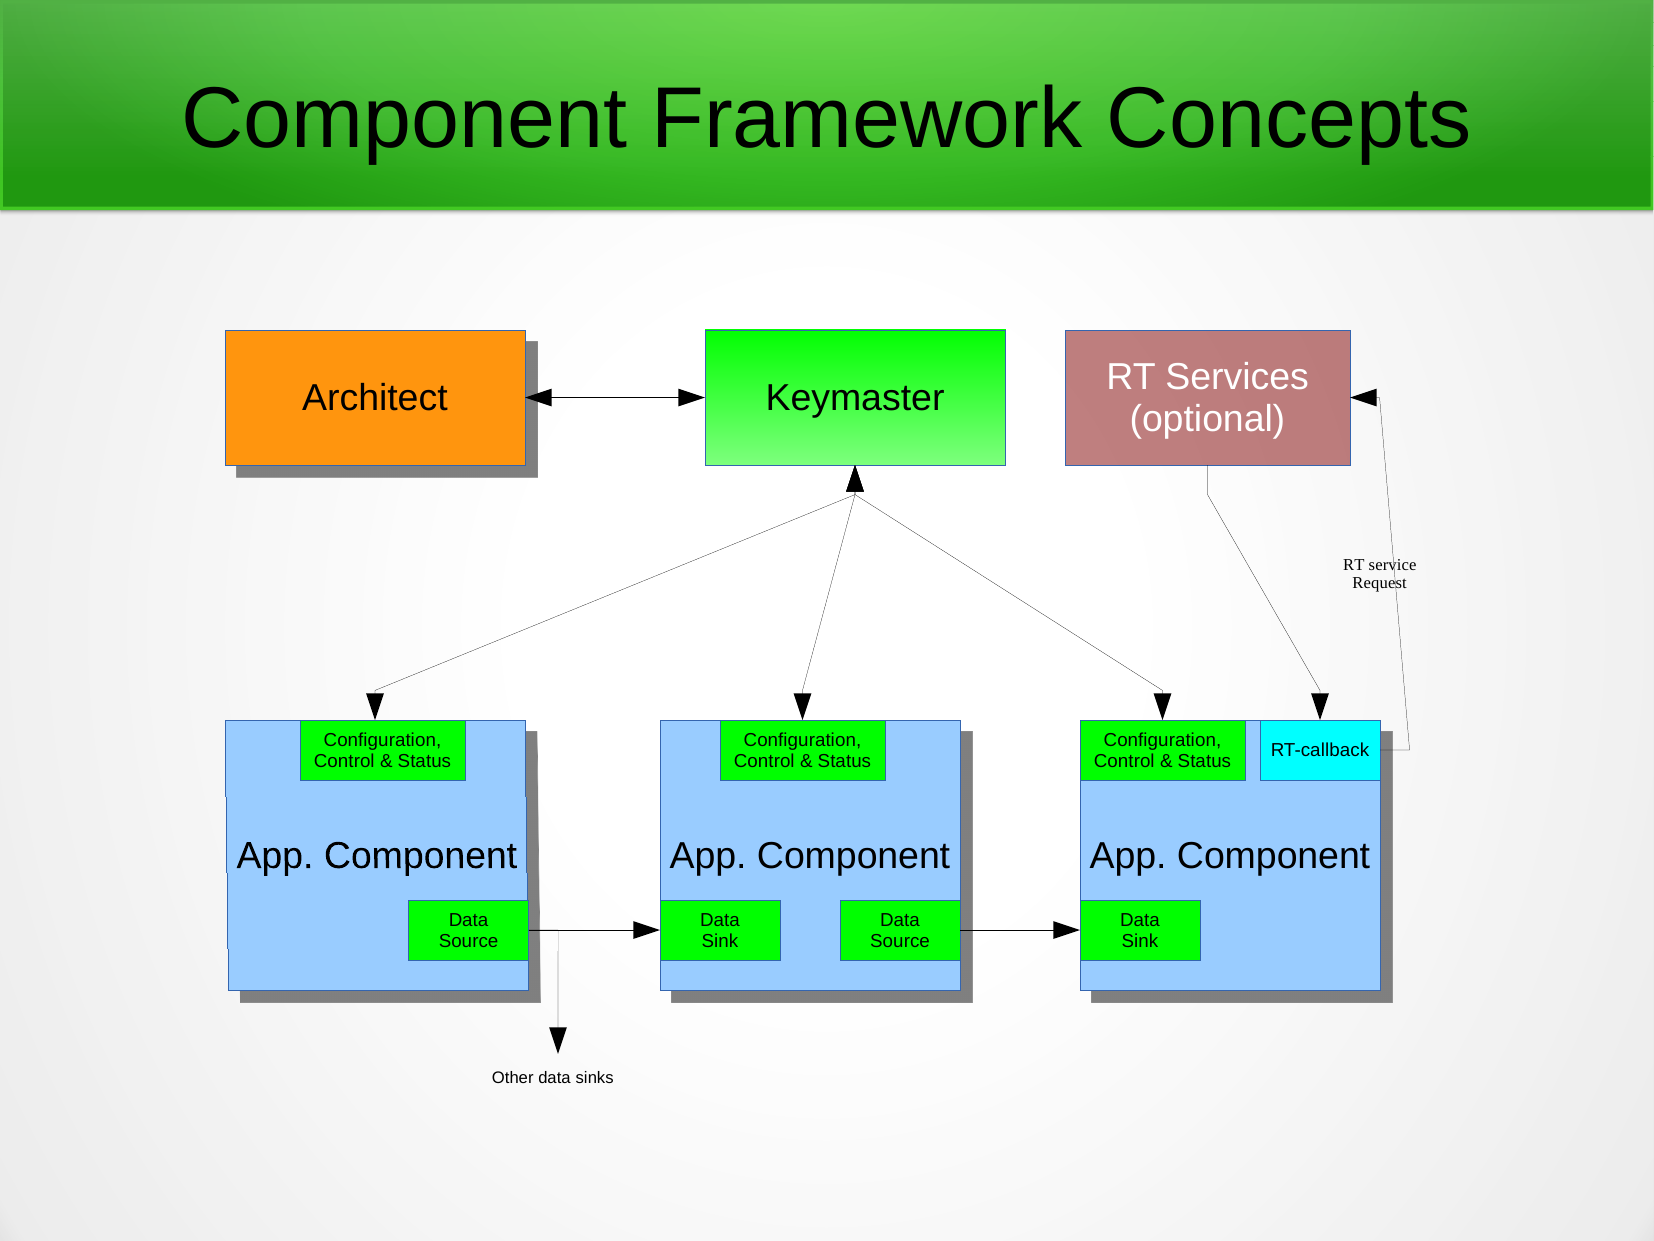

# Component Framework Concepts
Architect
Keymaster
RT Services
(optional)
App. Component
Configuration,
Control & Status
App. Component
Configuration,
Control & Status
App. Component
Configuration,
Control & Status
RT-callback
Data
Source
Data
Source
Data
Sink
Data
Source
Data
Sink
Other data sinks